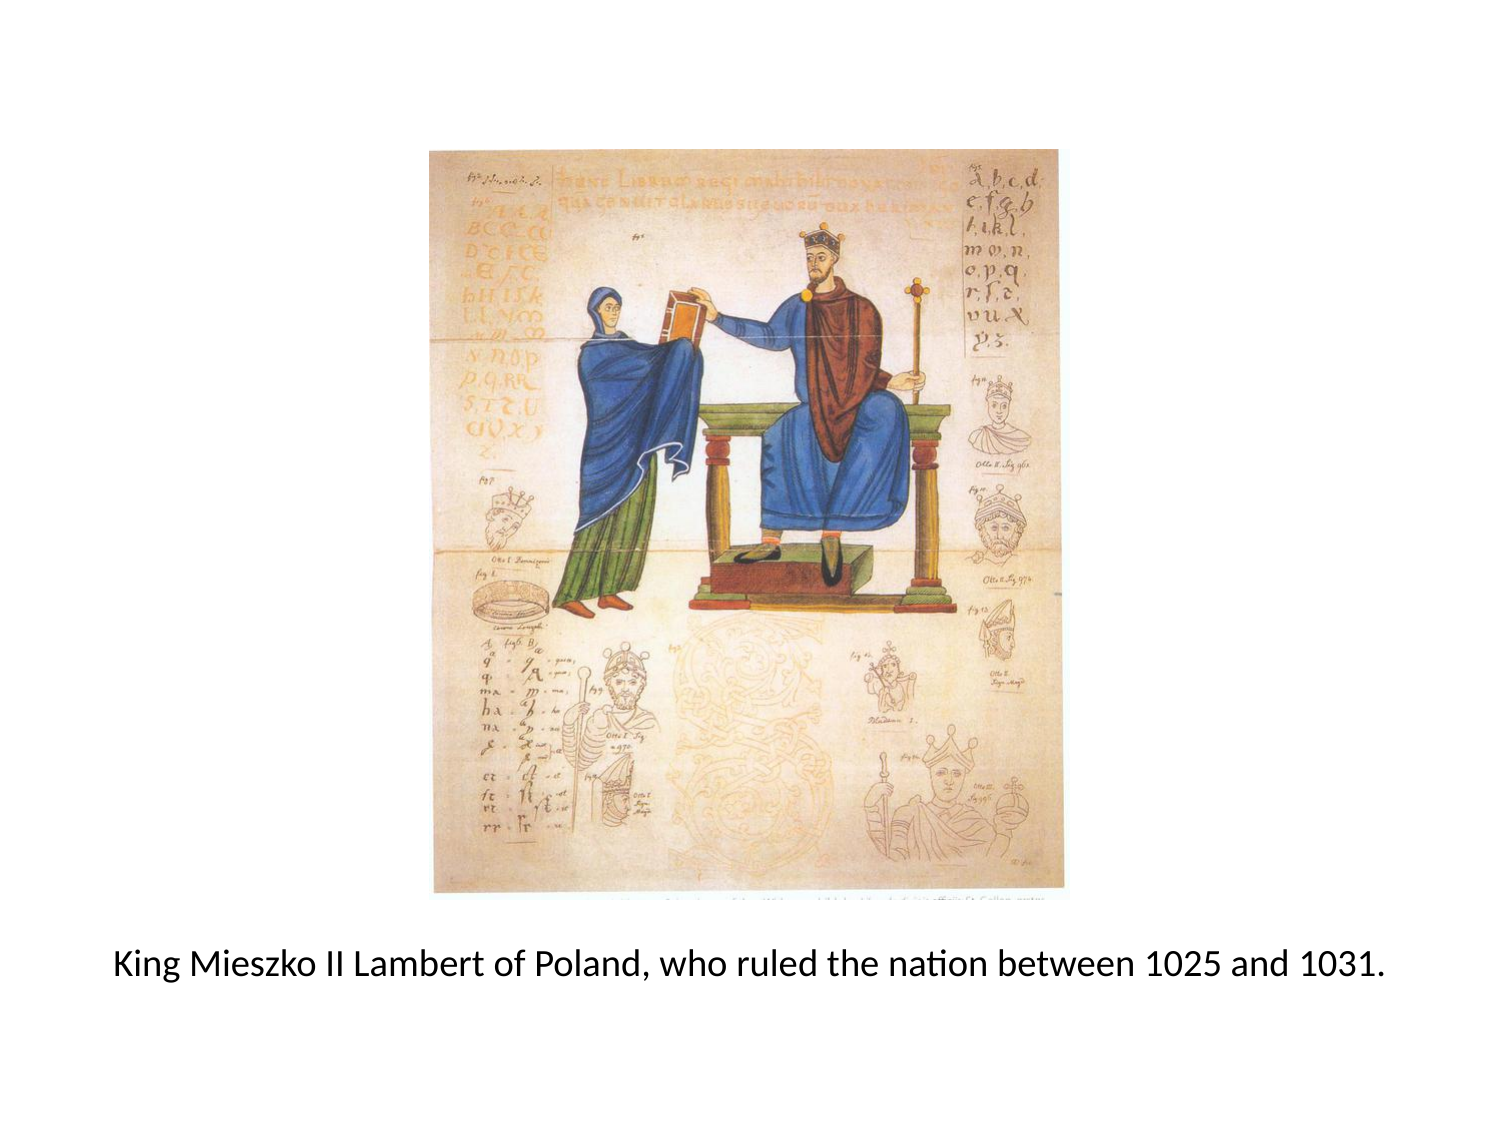

King Mieszko II Lambert of Poland, who ruled the nation between 1025 and 1031.